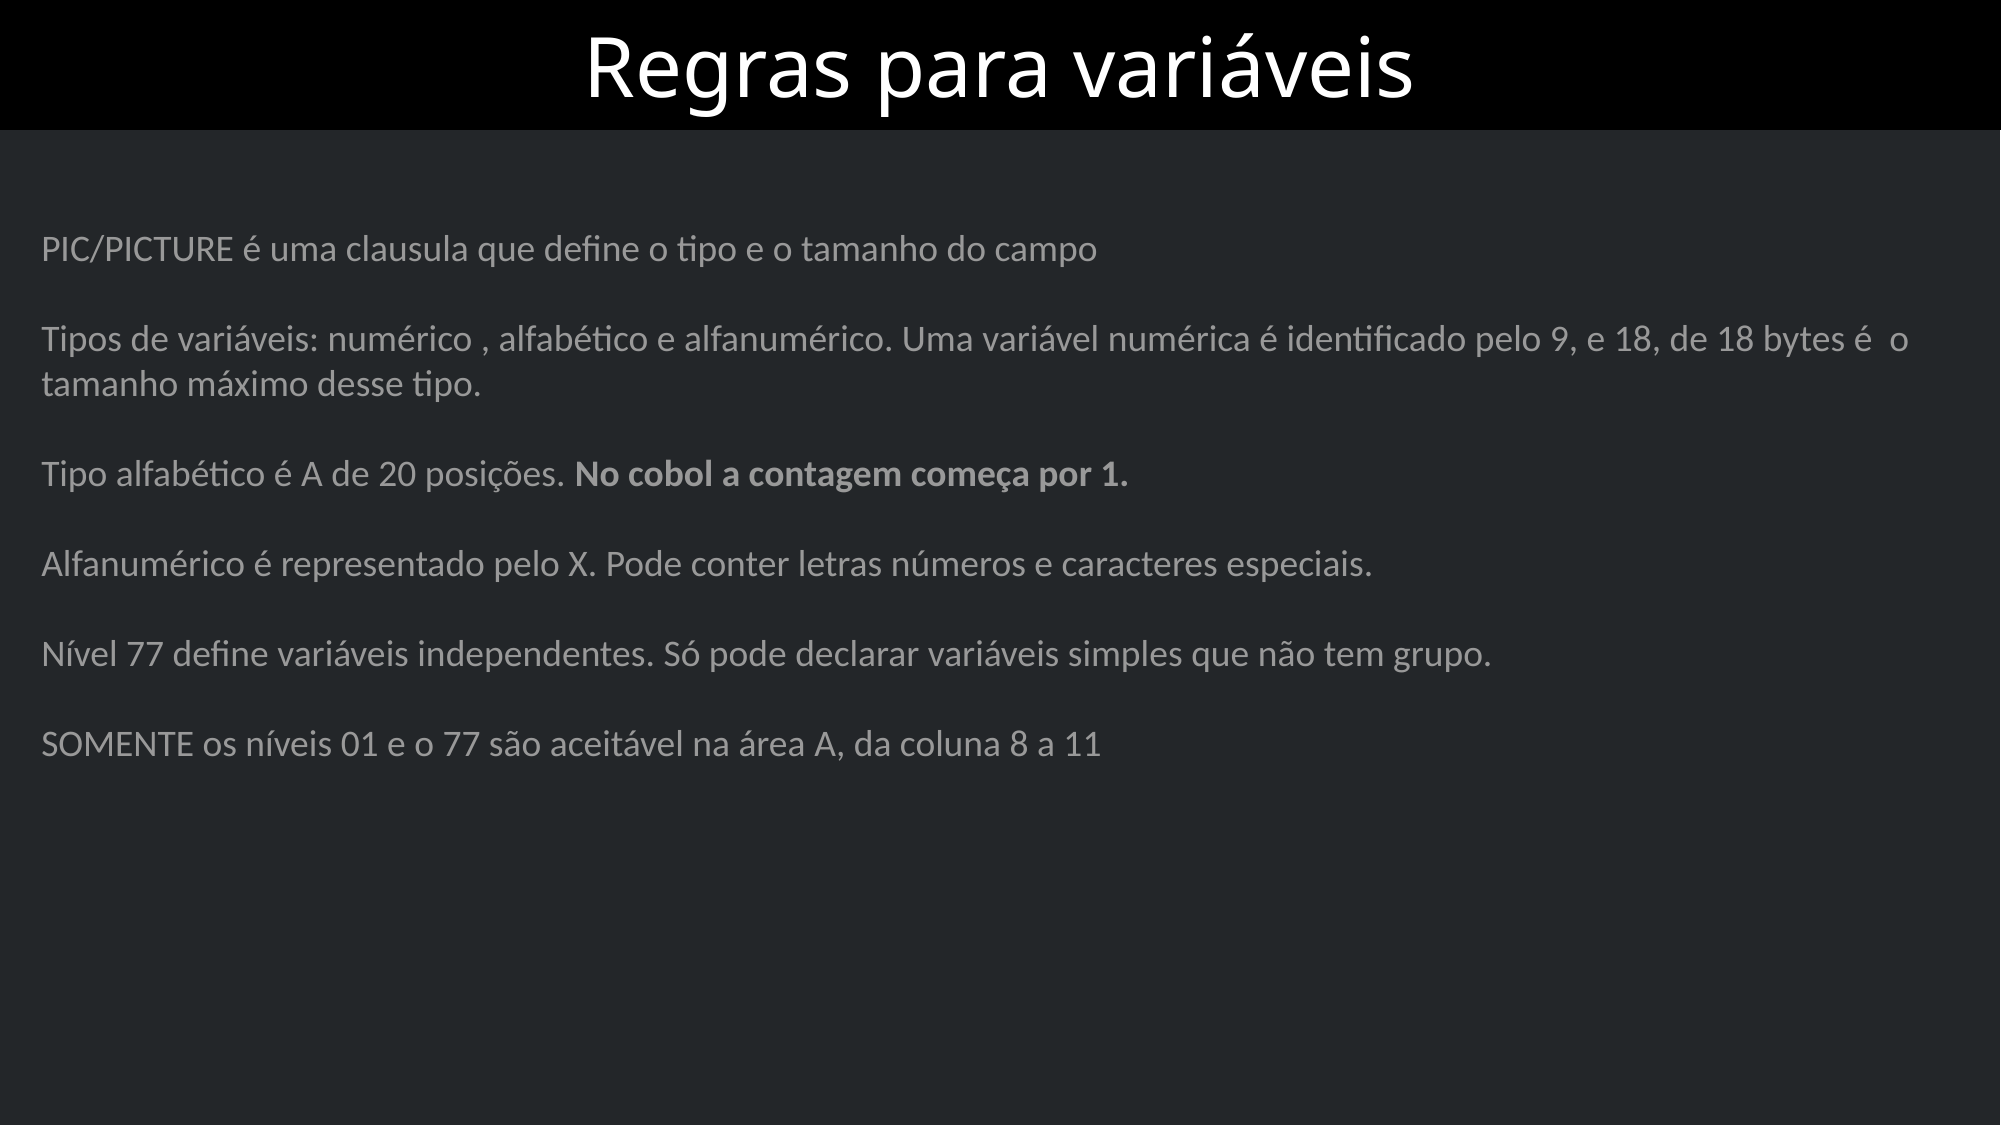

Regras para variáveis
PIC/PICTURE é uma clausula que define o tipo e o tamanho do campo
Tipos de variáveis: numérico , alfabético e alfanumérico. Uma variável numérica é identificado pelo 9, e 18, de 18 bytes é o tamanho máximo desse tipo.
Tipo alfabético é A de 20 posições. No cobol a contagem começa por 1.
Alfanumérico é representado pelo X. Pode conter letras números e caracteres especiais.
Nível 77 define variáveis independentes. Só pode declarar variáveis simples que não tem grupo.
SOMENTE os níveis 01 e o 77 são aceitável na área A, da coluna 8 a 11